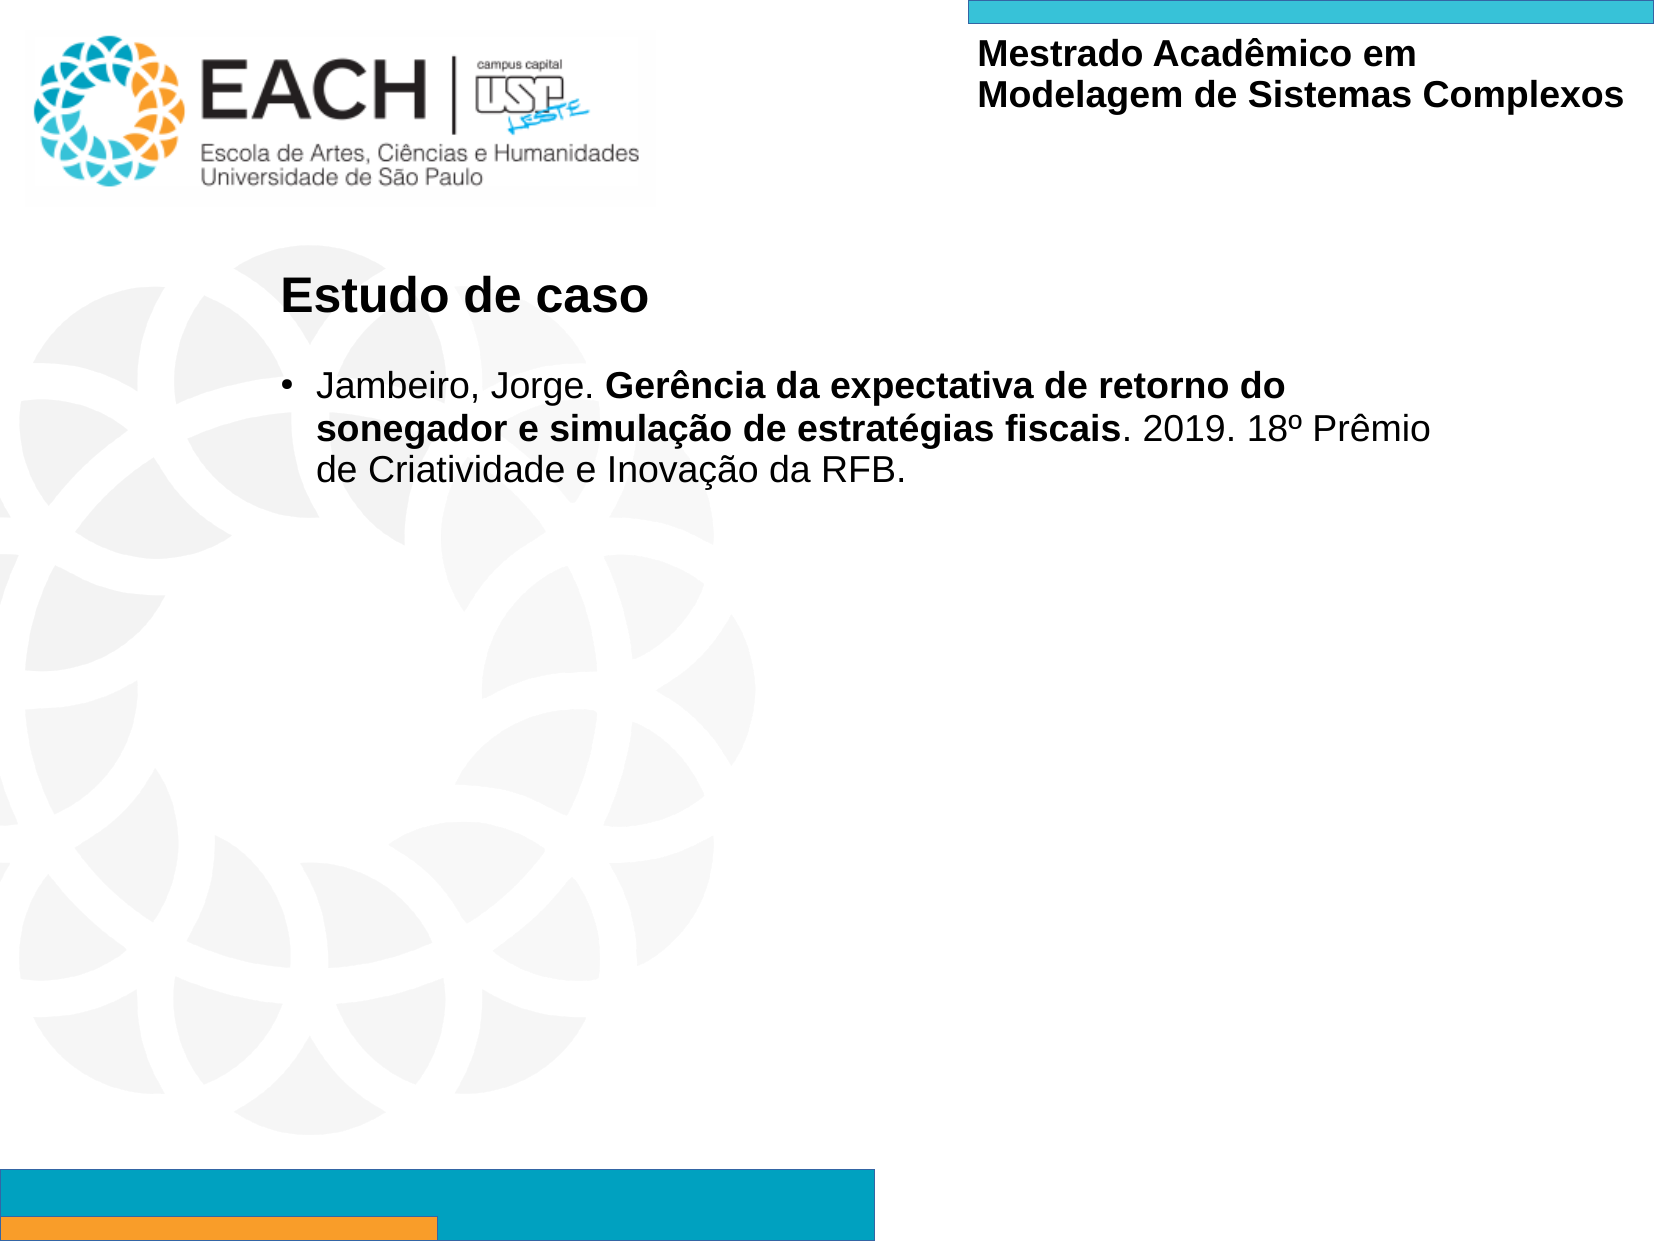

Mestrado Acadêmico em
Modelagem de Sistemas Complexos
Estudo de caso
Jambeiro, Jorge. Gerência da expectativa de retorno do sonegador e simulação de estratégias fiscais. 2019. 18º Prêmio de Criatividade e Inovação da RFB.